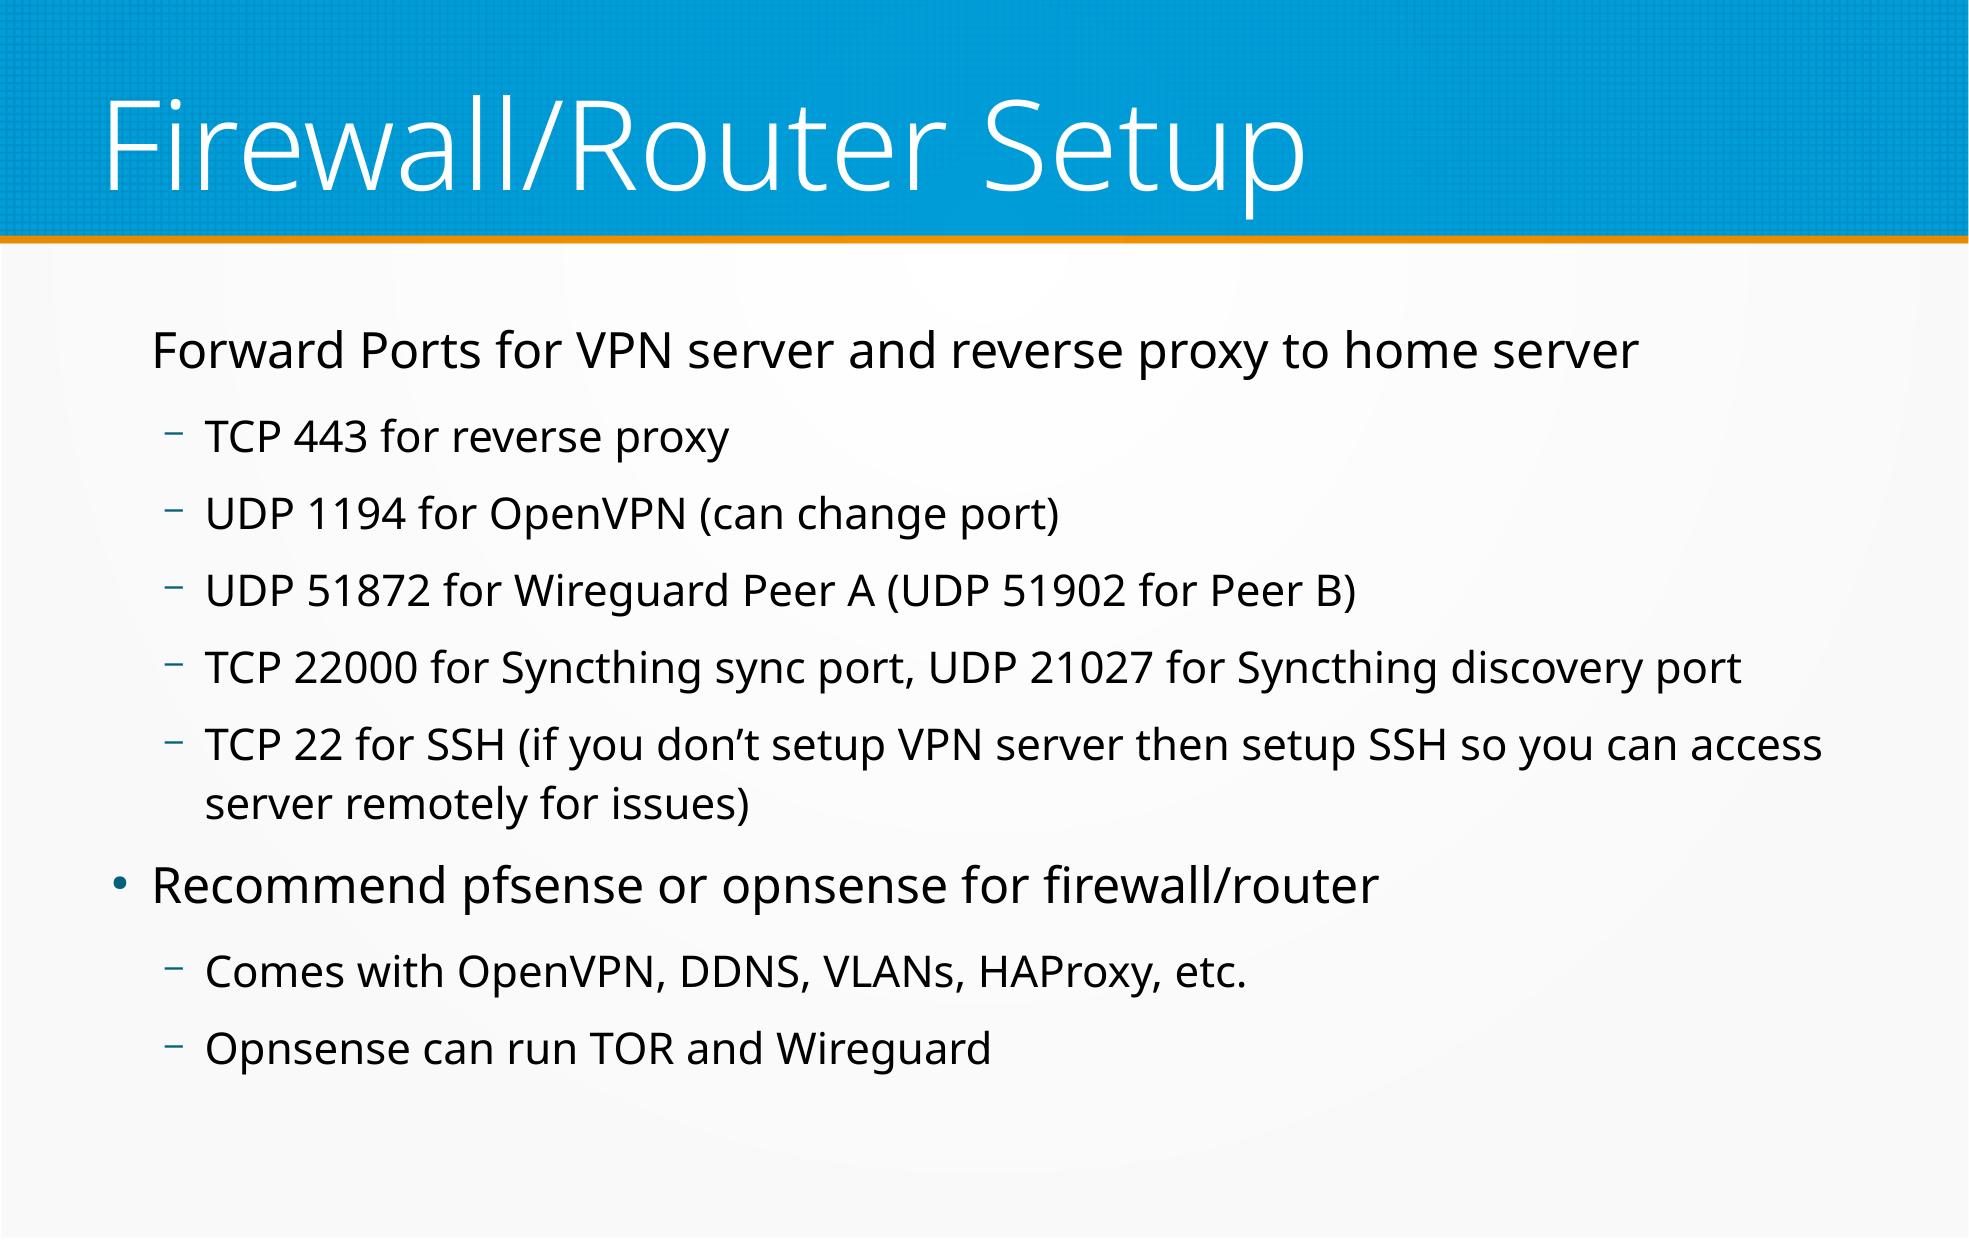

# Firewall/Router Setup
Forward Ports for VPN server and reverse proxy to home server
TCP 443 for reverse proxy
UDP 1194 for OpenVPN (can change port)
UDP 51872 for Wireguard Peer A (UDP 51902 for Peer B)
TCP 22000 for Syncthing sync port, UDP 21027 for Syncthing discovery port
TCP 22 for SSH (if you don’t setup VPN server then setup SSH so you can access server remotely for issues)
Recommend pfsense or opnsense for firewall/router
Comes with OpenVPN, DDNS, VLANs, HAProxy, etc.
Opnsense can run TOR and Wireguard